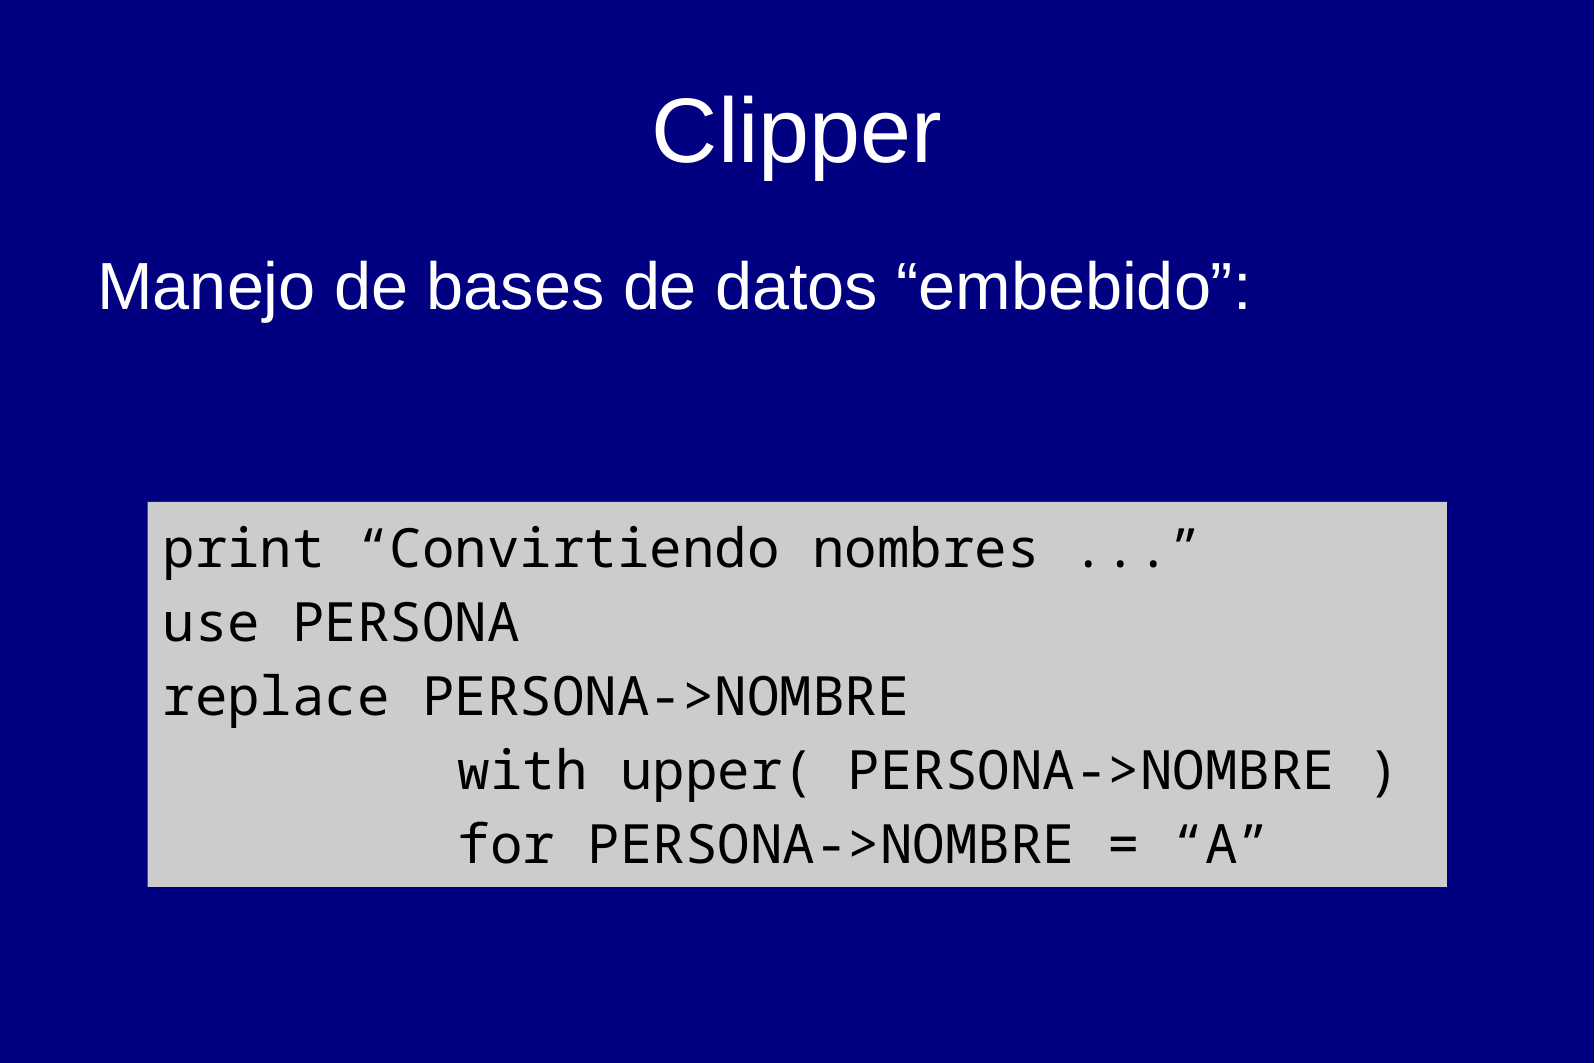

# Clipper
Manejo de bases de datos “embebido”:
print “Convirtiendo nombres ...”
use PERSONA
replace PERSONA->NOMBRE
				with upper( PERSONA->NOMBRE )
				for PERSONA->NOMBRE = “A”